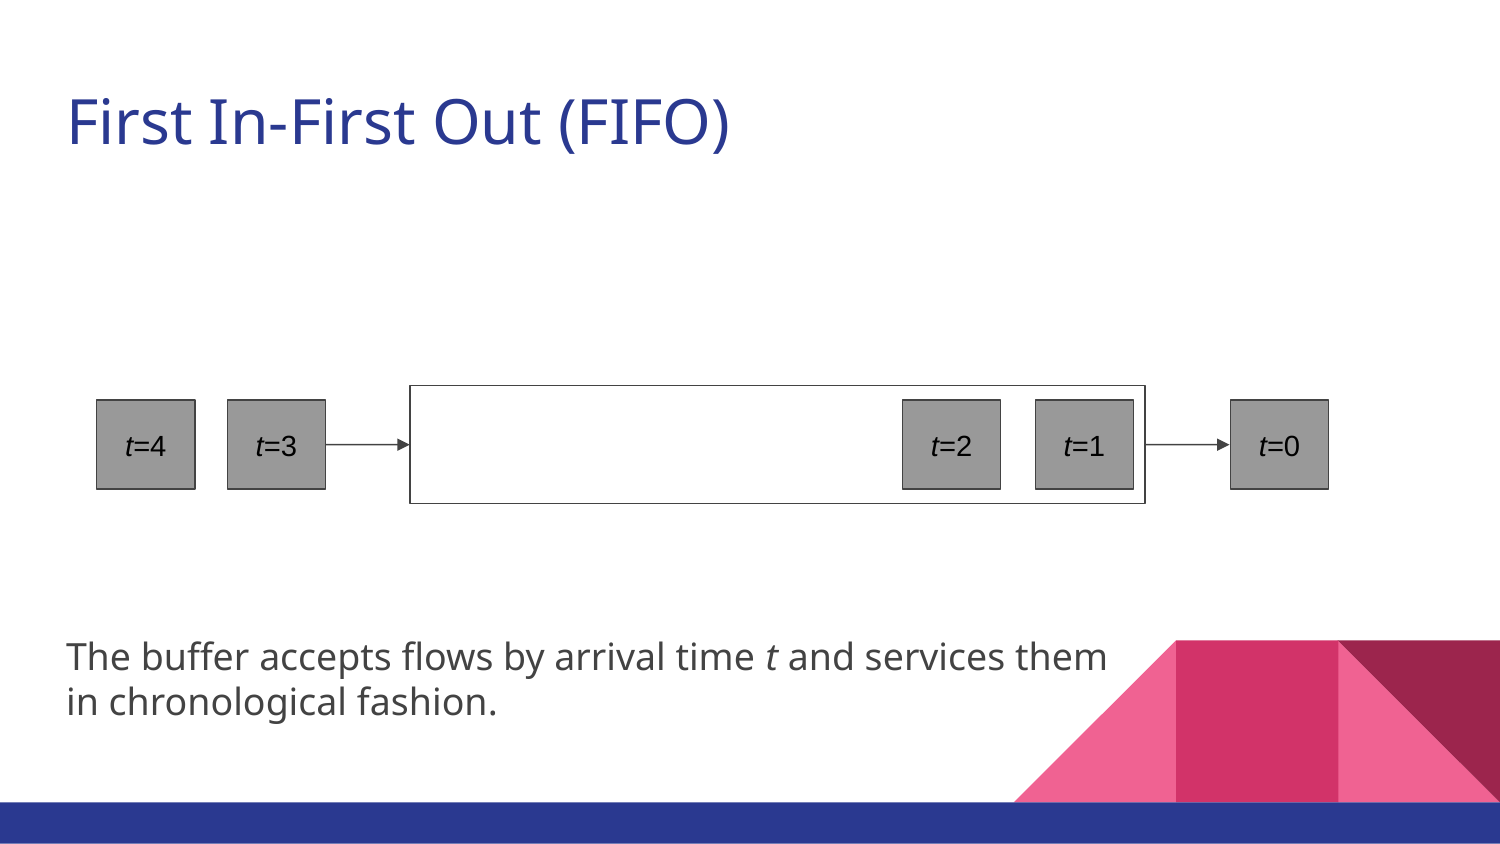

# First In-First Out (FIFO)
t=4
t=3
t=2
t=1
t=0
The buffer accepts flows by arrival time t and services them in chronological fashion.